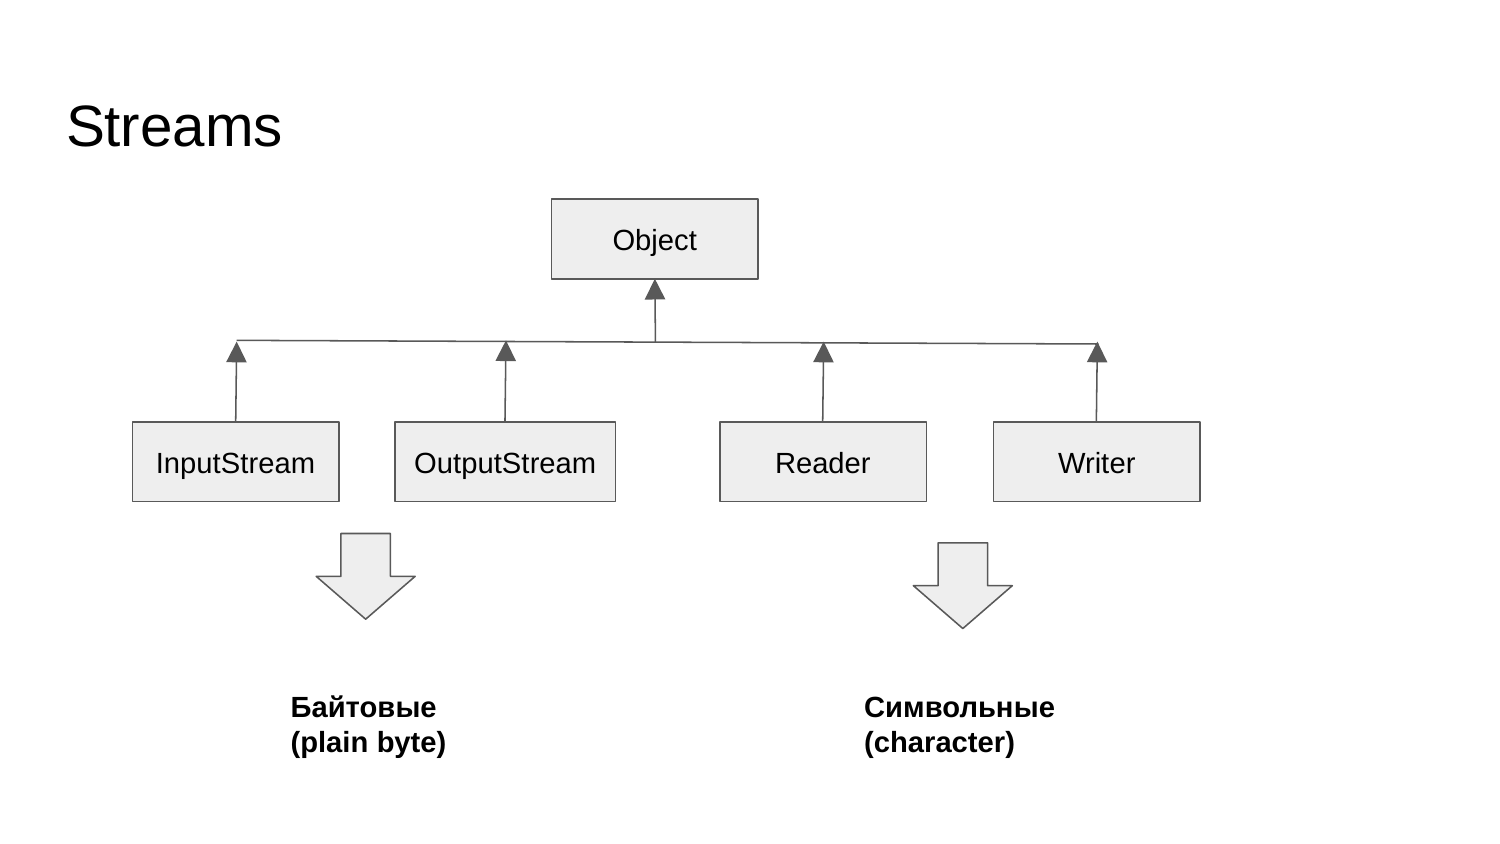

# Streams
Object
InputStream
OutputStream
Reader
Writer
Байтовые (plain byte)
Символьные
(character)